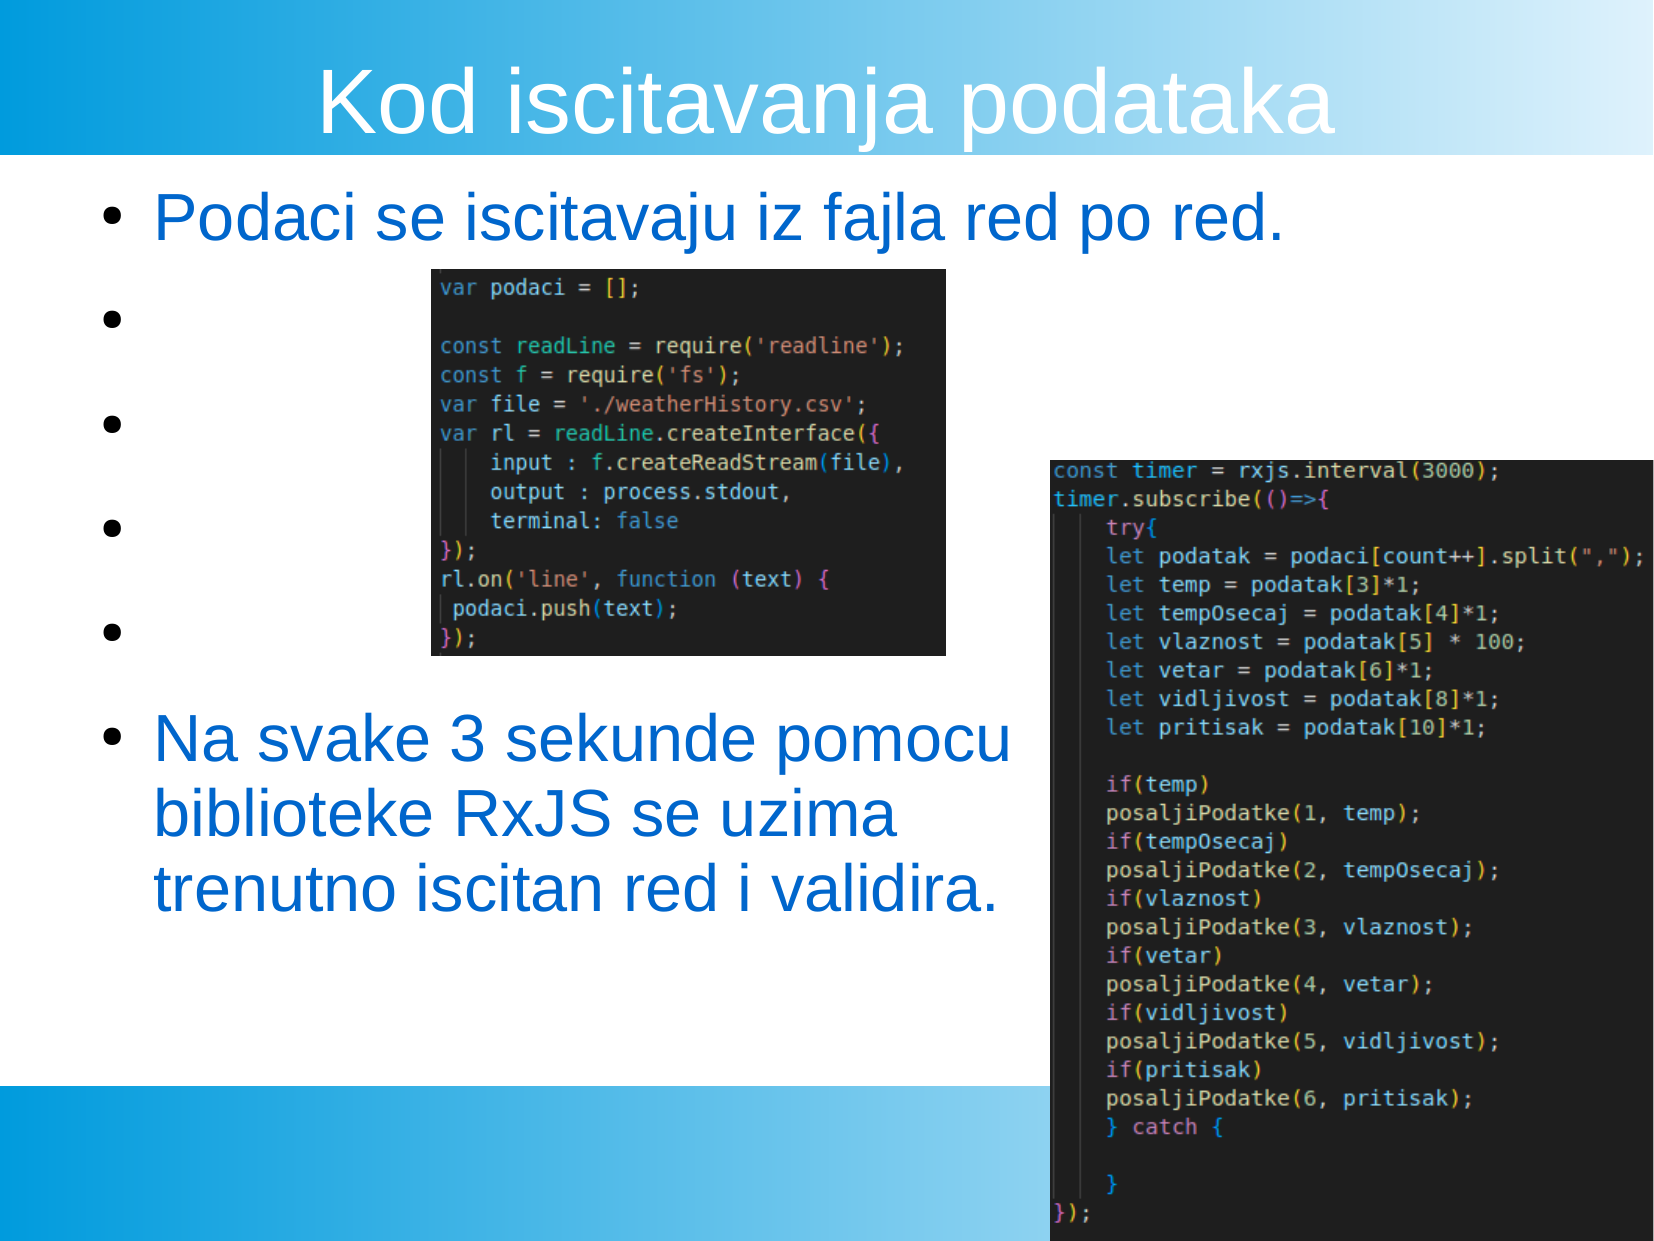

# Kod iscitavanja podataka
Podaci se iscitavaju iz fajla red po red.
Na svake 3 sekunde pomocu biblioteke RxJS se uzima trenutno iscitan red i validira.